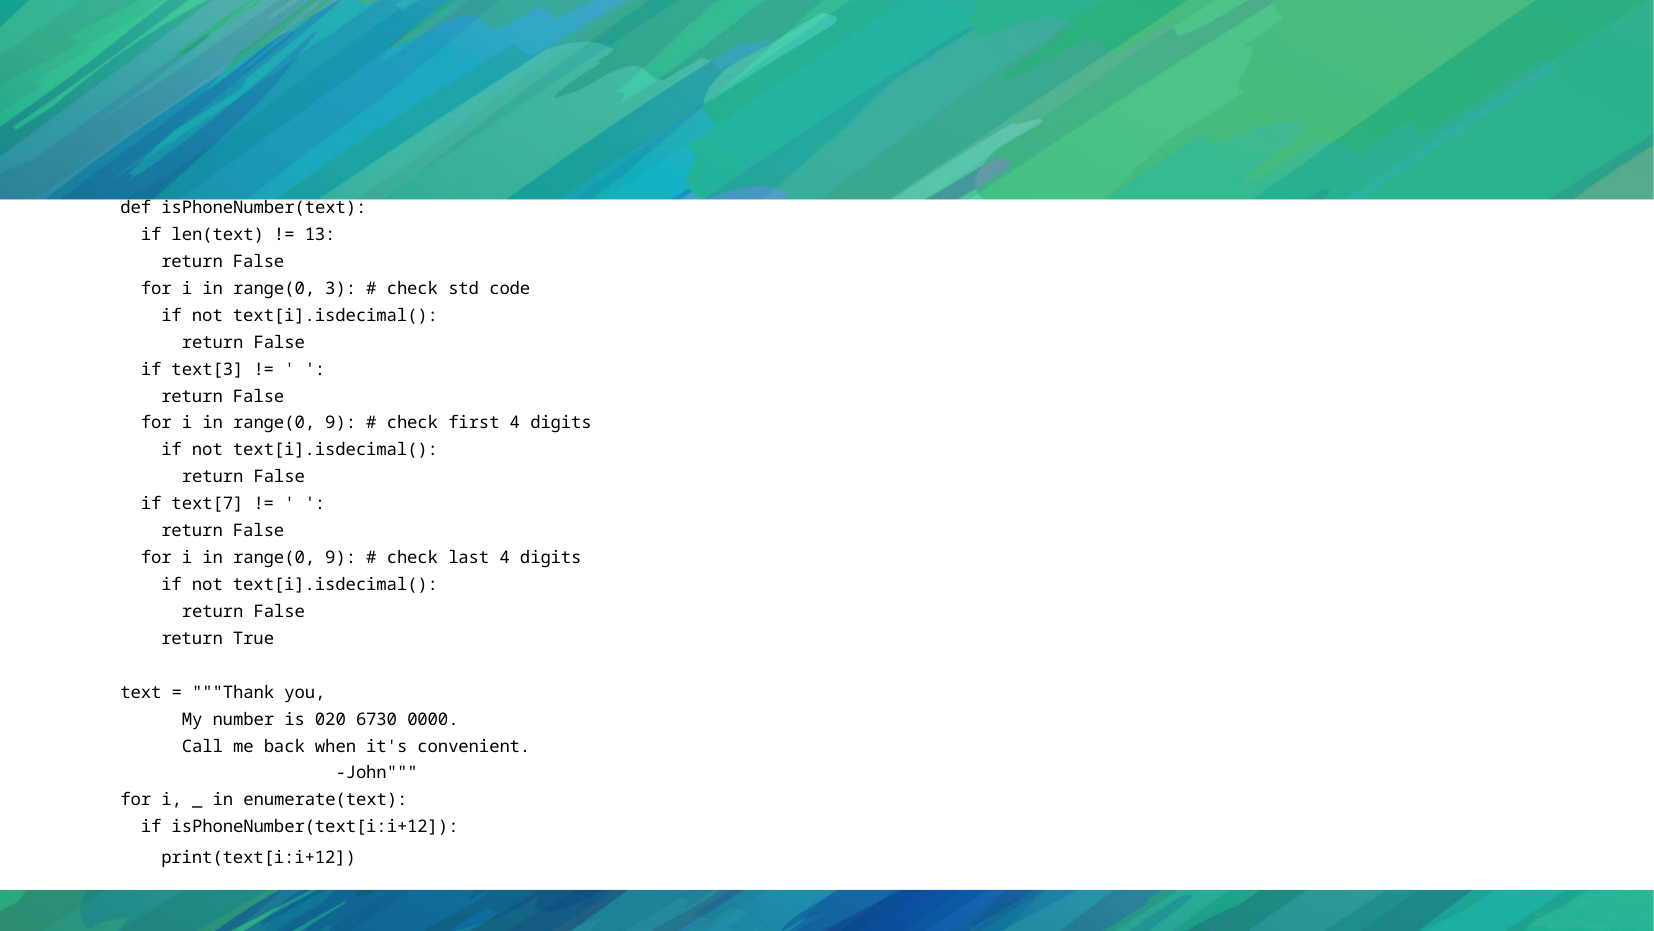

# def isPhoneNumber(text):
 if len(text) != 13:
 return False
 for i in range(0, 3): # check std code
 if not text[i].isdecimal():
 return False
 if text[3] != ' ':
 return False
 for i in range(0, 9): # check first 4 digits
 if not text[i].isdecimal():
 return False
 if text[7] != ' ':
 return False
 for i in range(0, 9): # check last 4 digits
 if not text[i].isdecimal():
 return False
 return True
text = """Thank you,
 My number is 020 6730 0000.
 Call me back when it's convenient.
 -John"""
for i, _ in enumerate(text):
 if isPhoneNumber(text[i:i+12]):
 print(text[i:i+12])